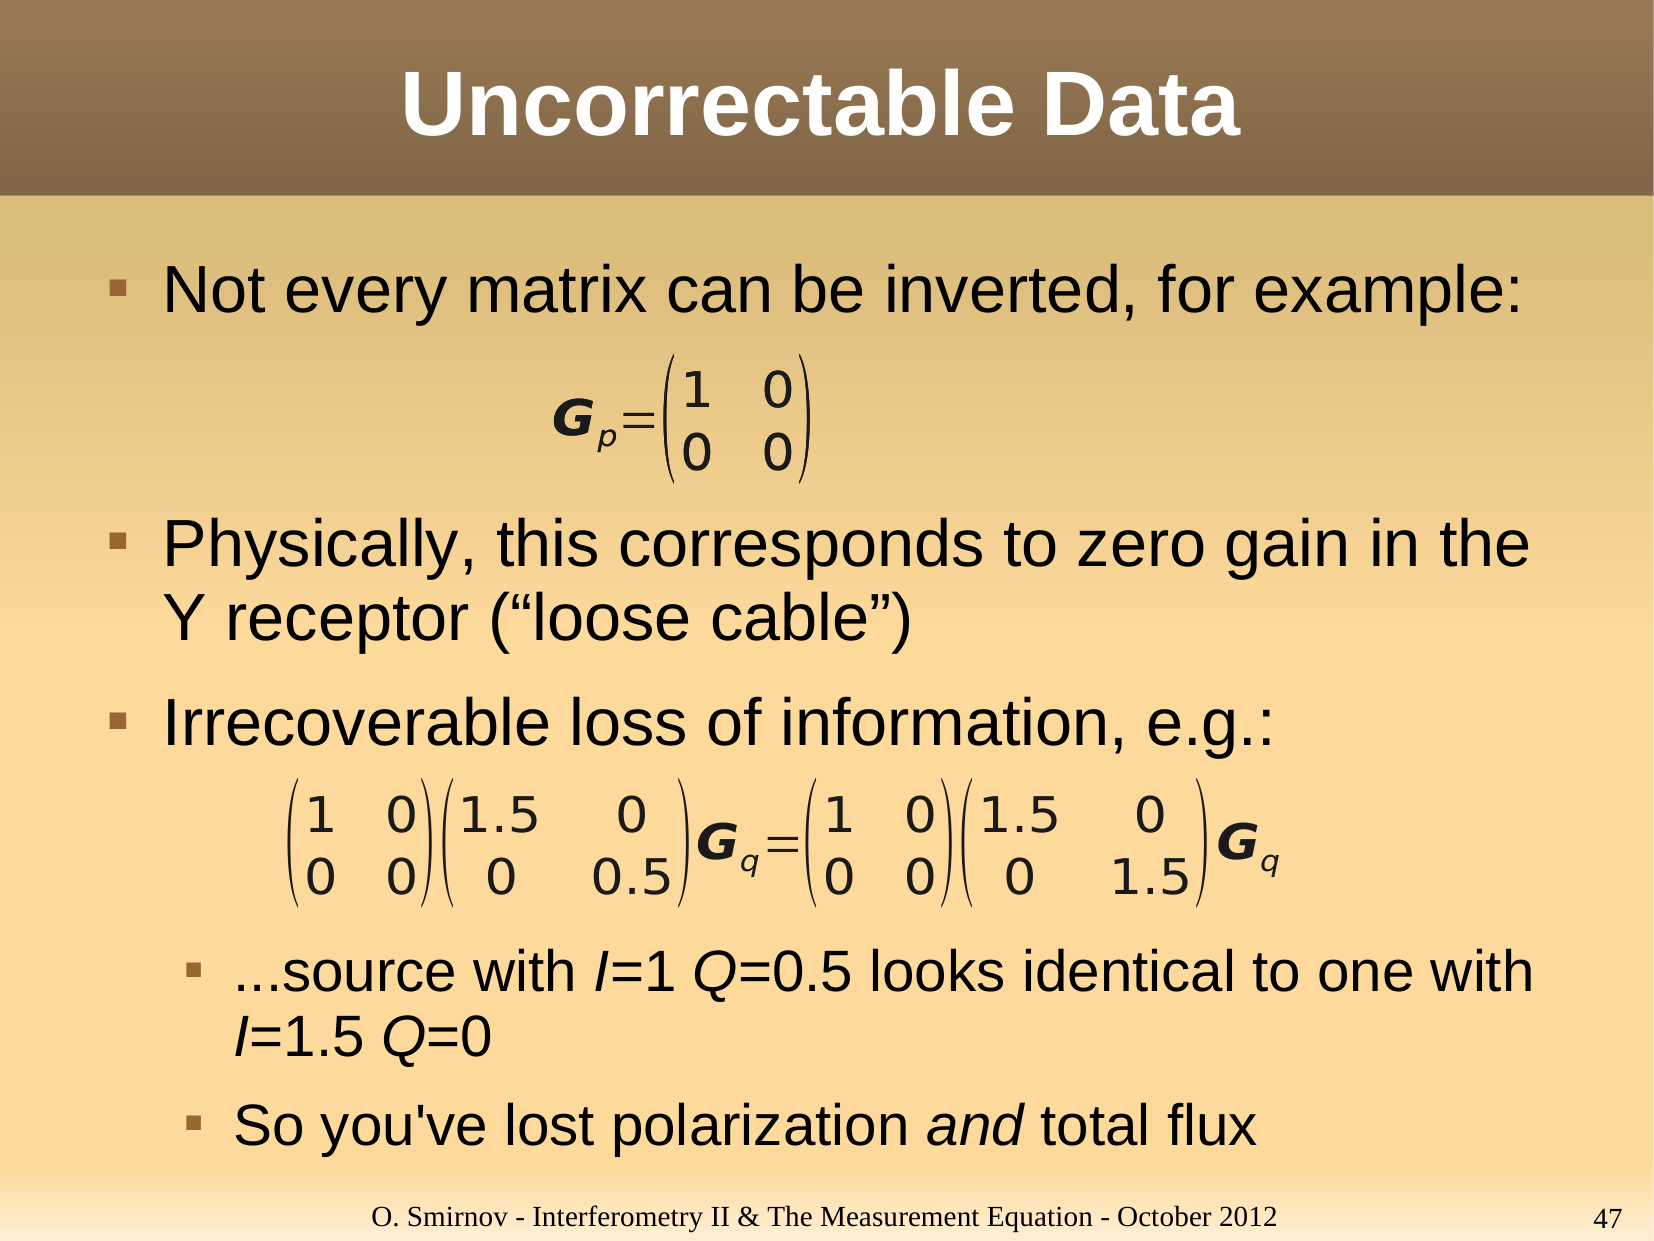

# Uncorrectable Data
Not every matrix can be inverted, for example:
Physically, this corresponds to zero gain in the Y receptor (“loose cable”)
Irrecoverable loss of information, e.g.:
...source with I=1 Q=0.5 looks identical to one with I=1.5 Q=0
So you've lost polarization and total flux
O. Smirnov - Interferometry II & The Measurement Equation - October 2012
47